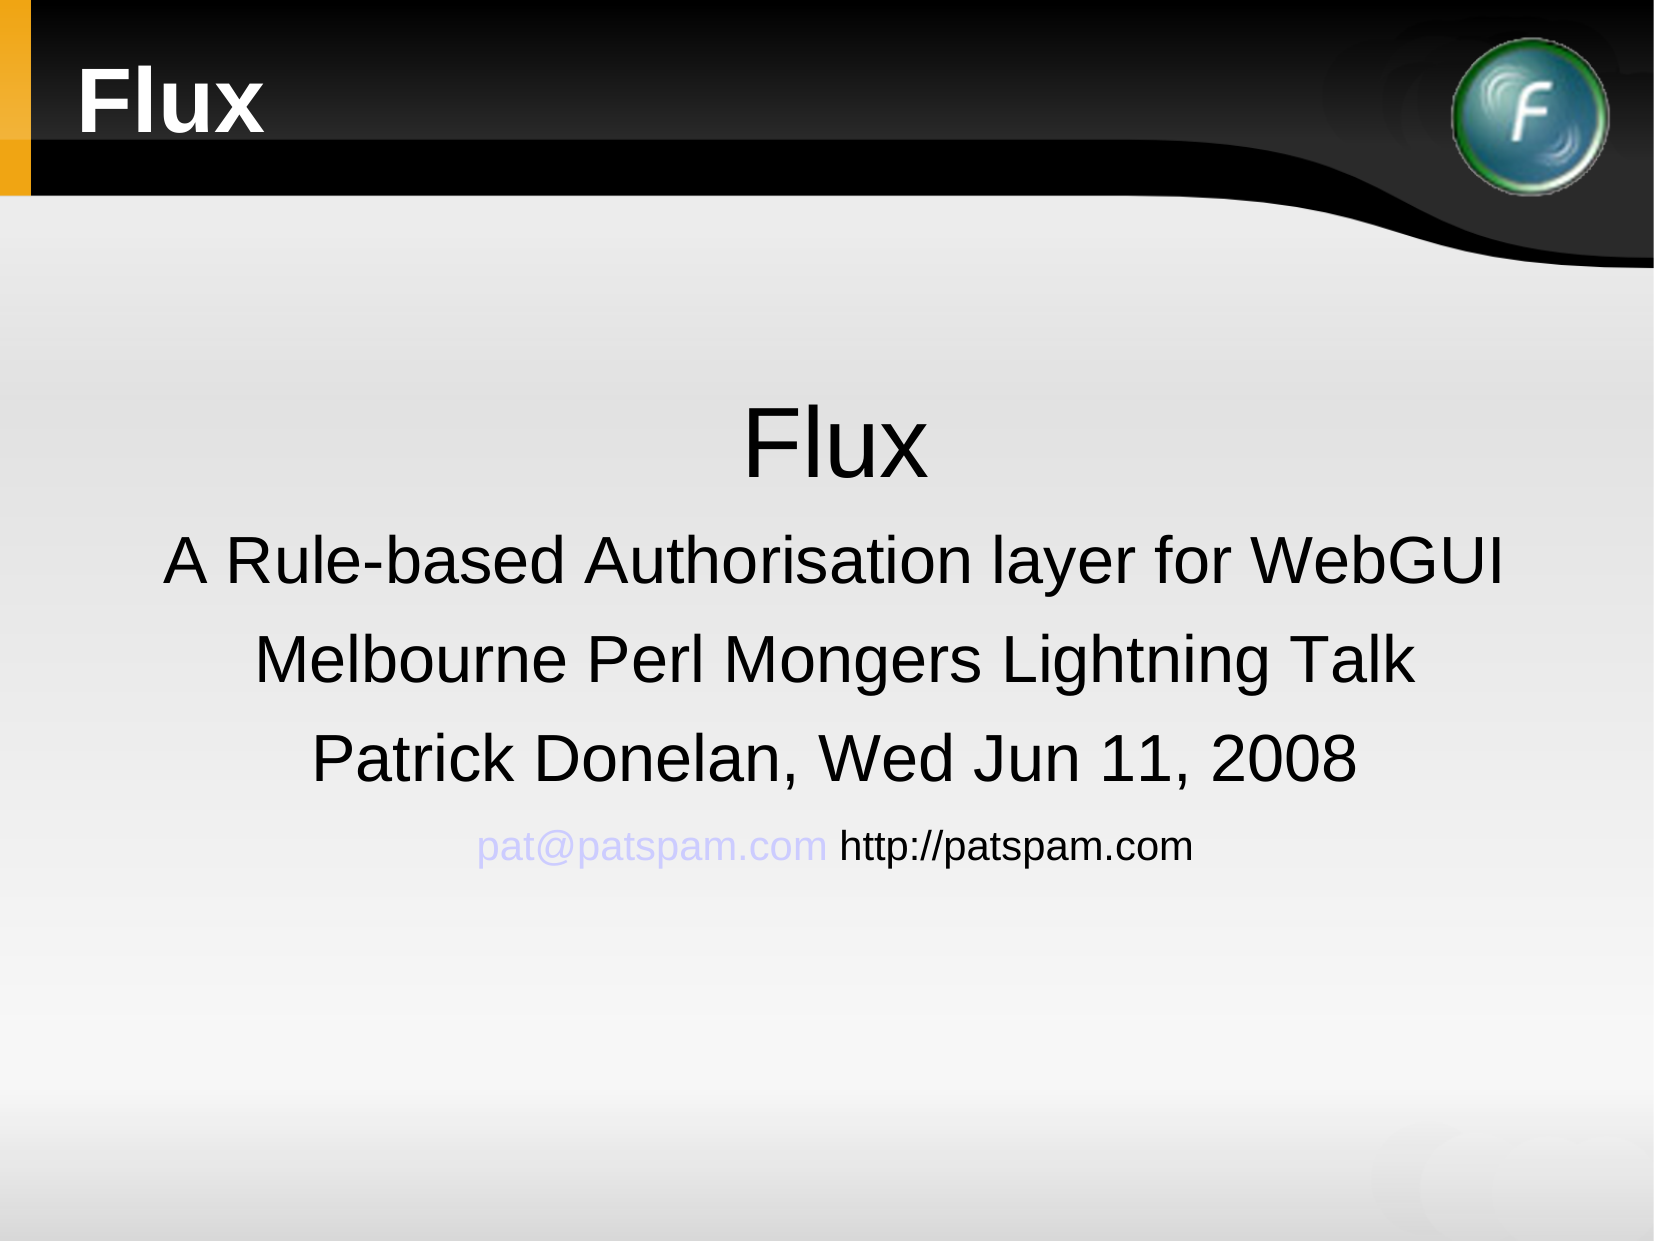

# Flux
Flux
A Rule-based Authorisation layer for WebGUI
Melbourne Perl Mongers Lightning Talk
Patrick Donelan, Wed Jun 11, 2008
pat@patspam.com http://patspam.com